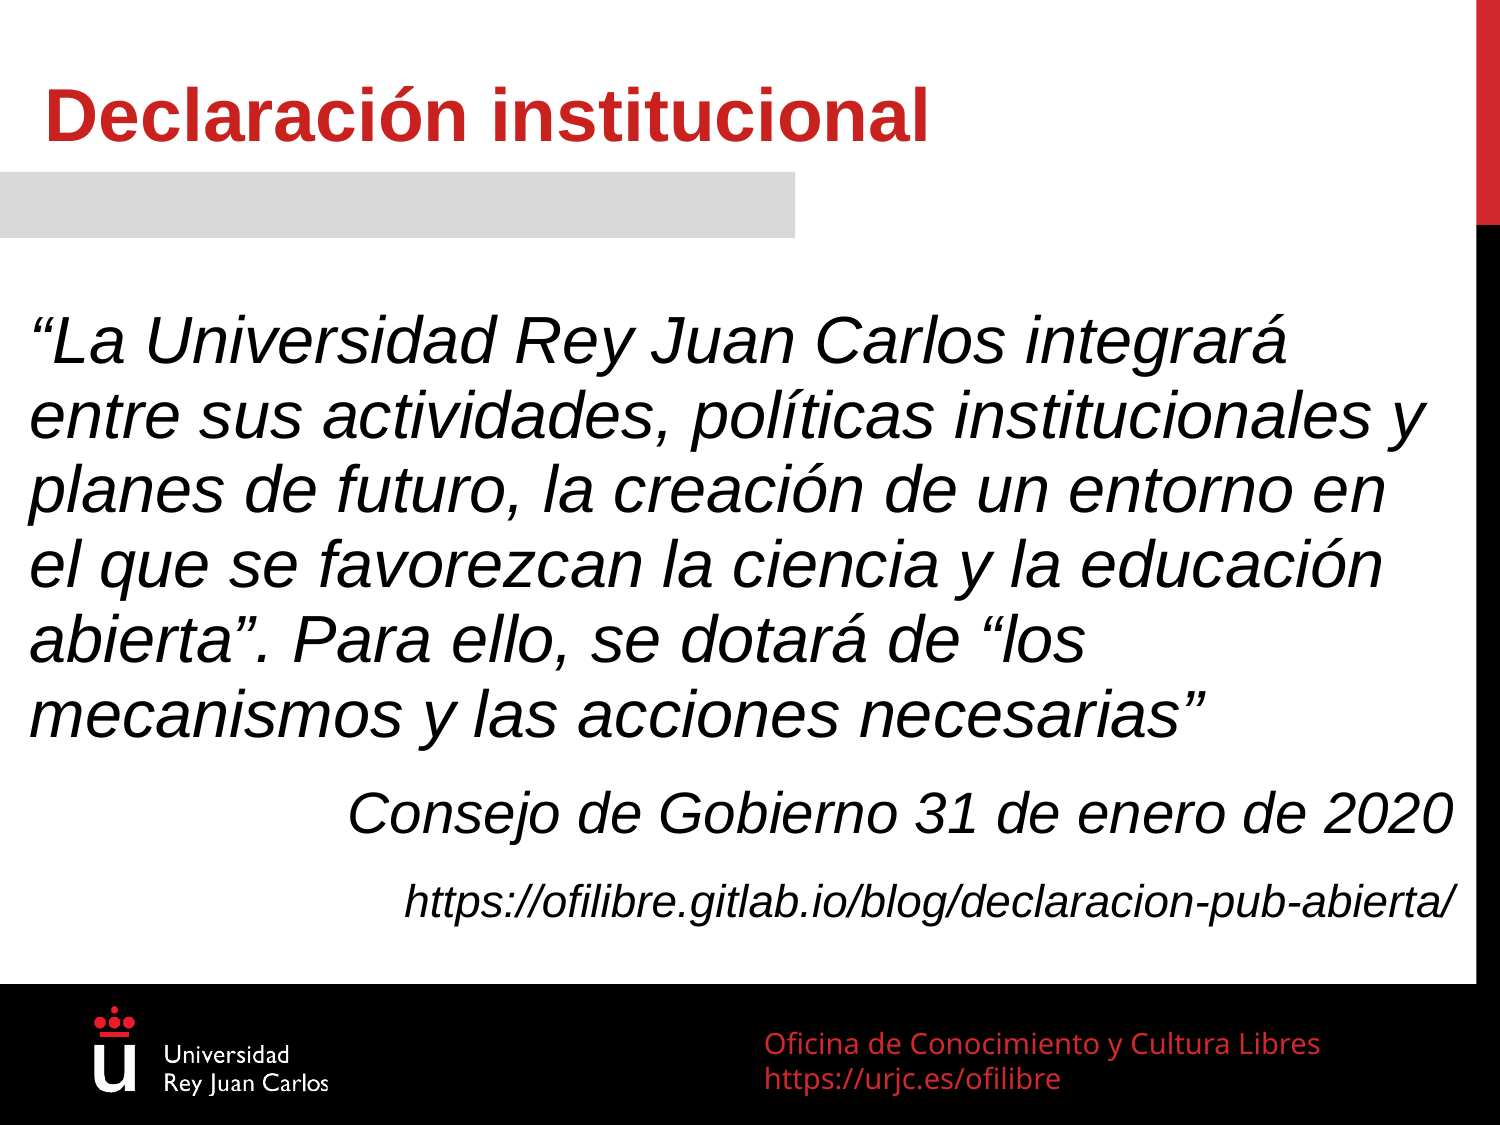

#
Declaración institucional
“La Universidad Rey Juan Carlos integrará entre sus actividades, políticas institucionales y planes de futuro, la creación de un entorno en el que se favorezcan la ciencia y la educación abierta”. Para ello, se dotará de “los mecanismos y las acciones necesarias”
Consejo de Gobierno 31 de enero de 2020
https://ofilibre.gitlab.io/blog/declaracion-pub-abierta/
Oficina de Conocimiento y Cultura Libres
https://urjc.es/ofilibre